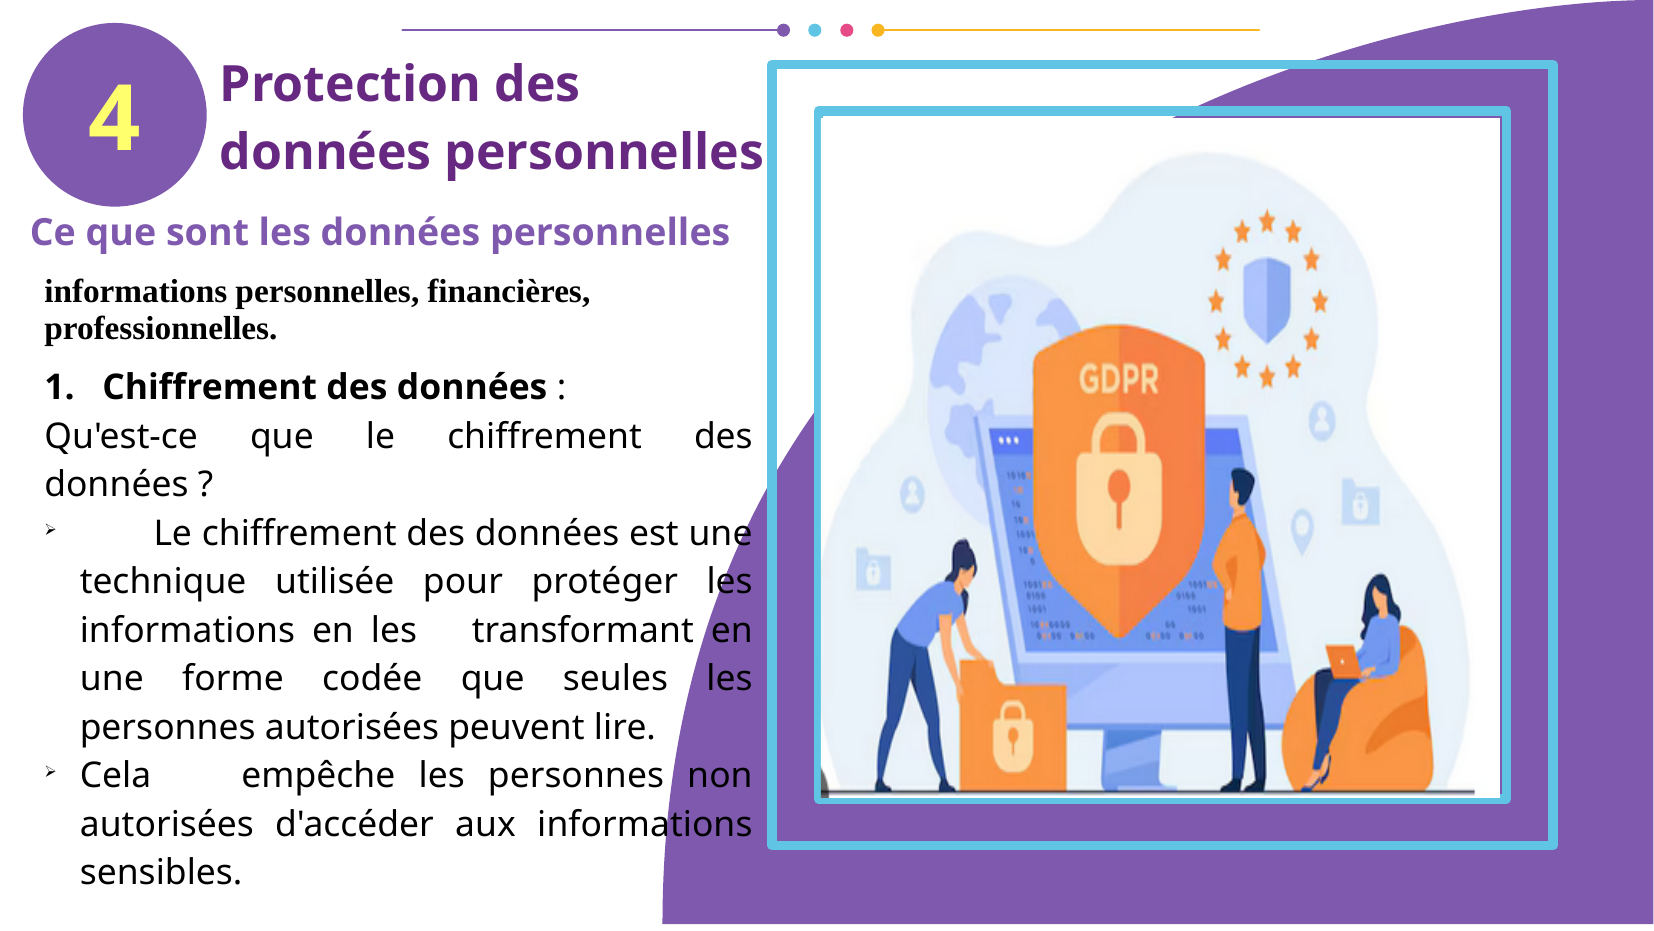

# Protection des données personnelles
4
Ce que sont les données personnelles
informations personnelles, financières, professionnelles.
1. Chiffrement des données :
Qu'est-ce que le chiffrement des données ?
	Le chiffrement des données est une technique utilisée pour protéger les informations en les 	transformant en une forme codée que seules les personnes autorisées peuvent lire.
Cela 	empêche les personnes non autorisées d'accéder aux informations sensibles.